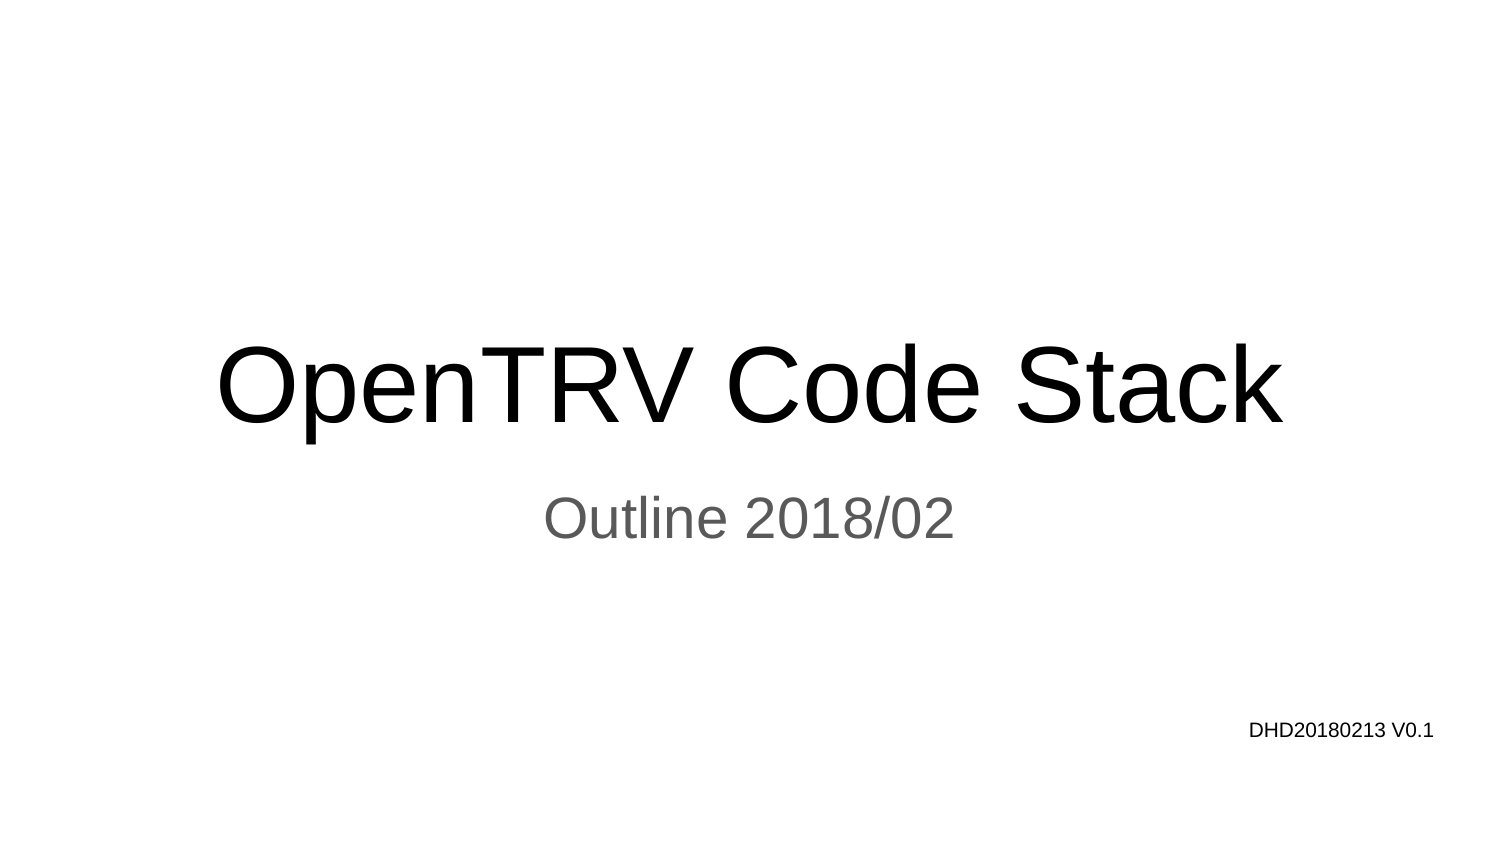

# OpenTRV Code Stack
Outline 2018/02
DHD20180213 V0.1